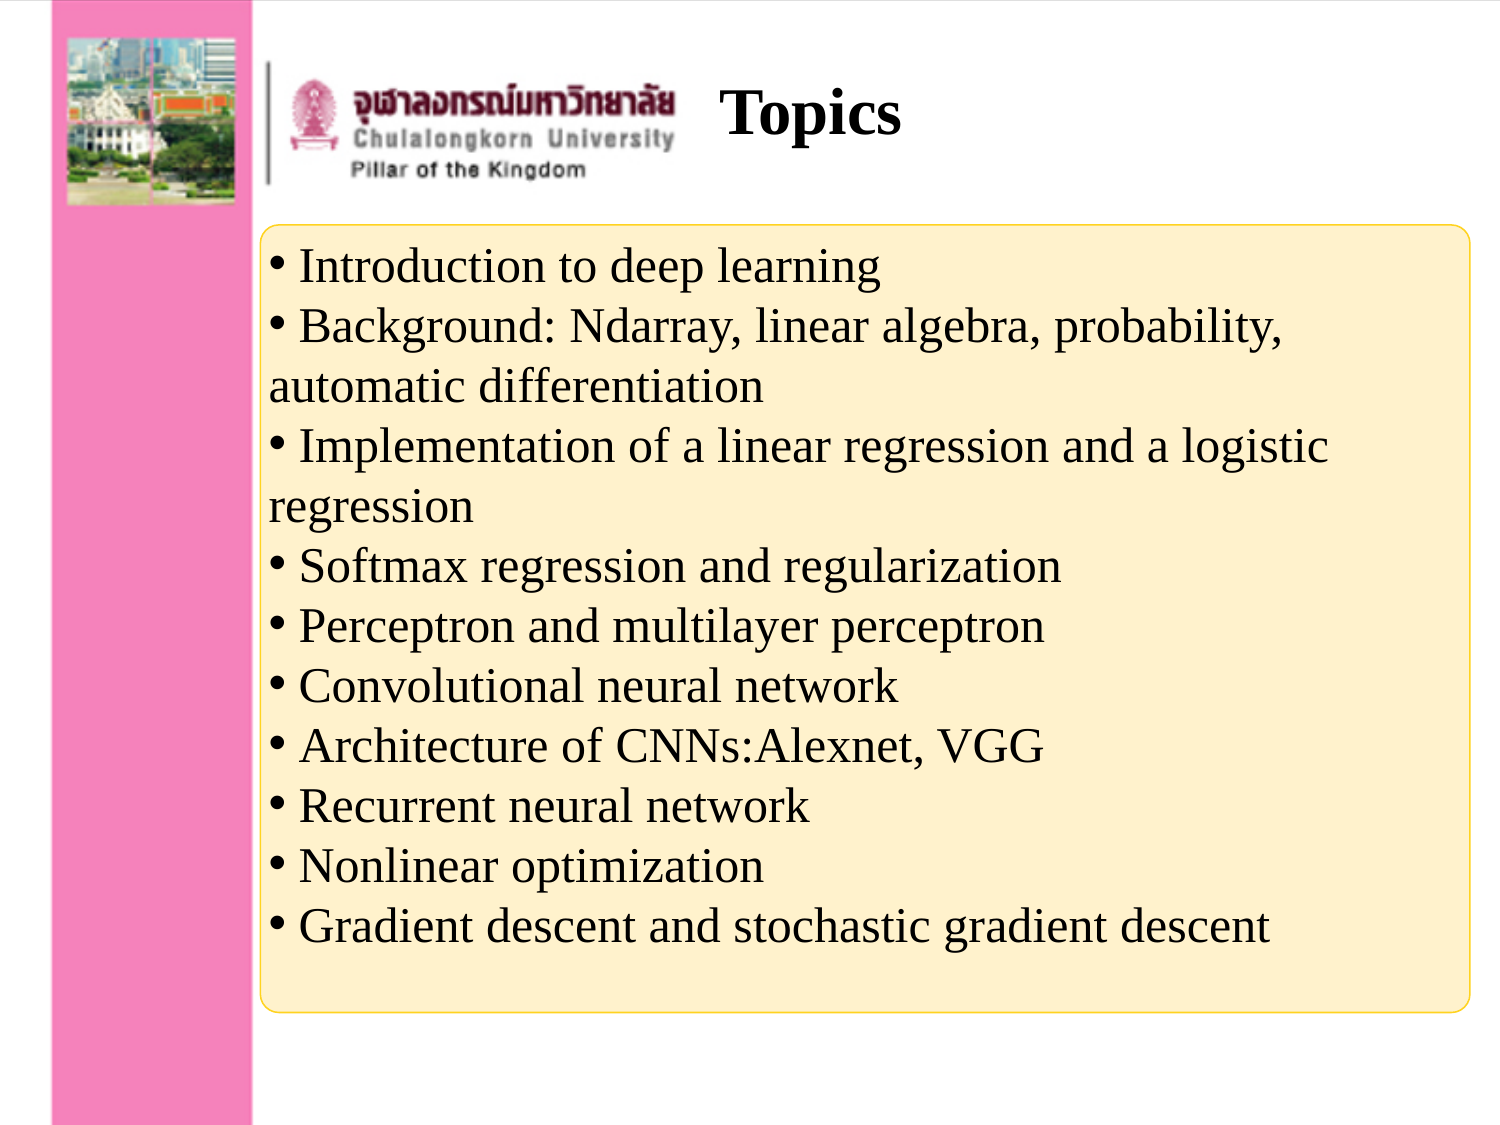

Topics
 Introduction to deep learning
 Background: Ndarray, linear algebra, probability, automatic differentiation
 Implementation of a linear regression and a logistic regression
 Softmax regression and regularization
 Perceptron and multilayer perceptron
 Convolutional neural network
 Architecture of CNNs:Alexnet, VGG
 Recurrent neural network
 Nonlinear optimization
 Gradient descent and stochastic gradient descent